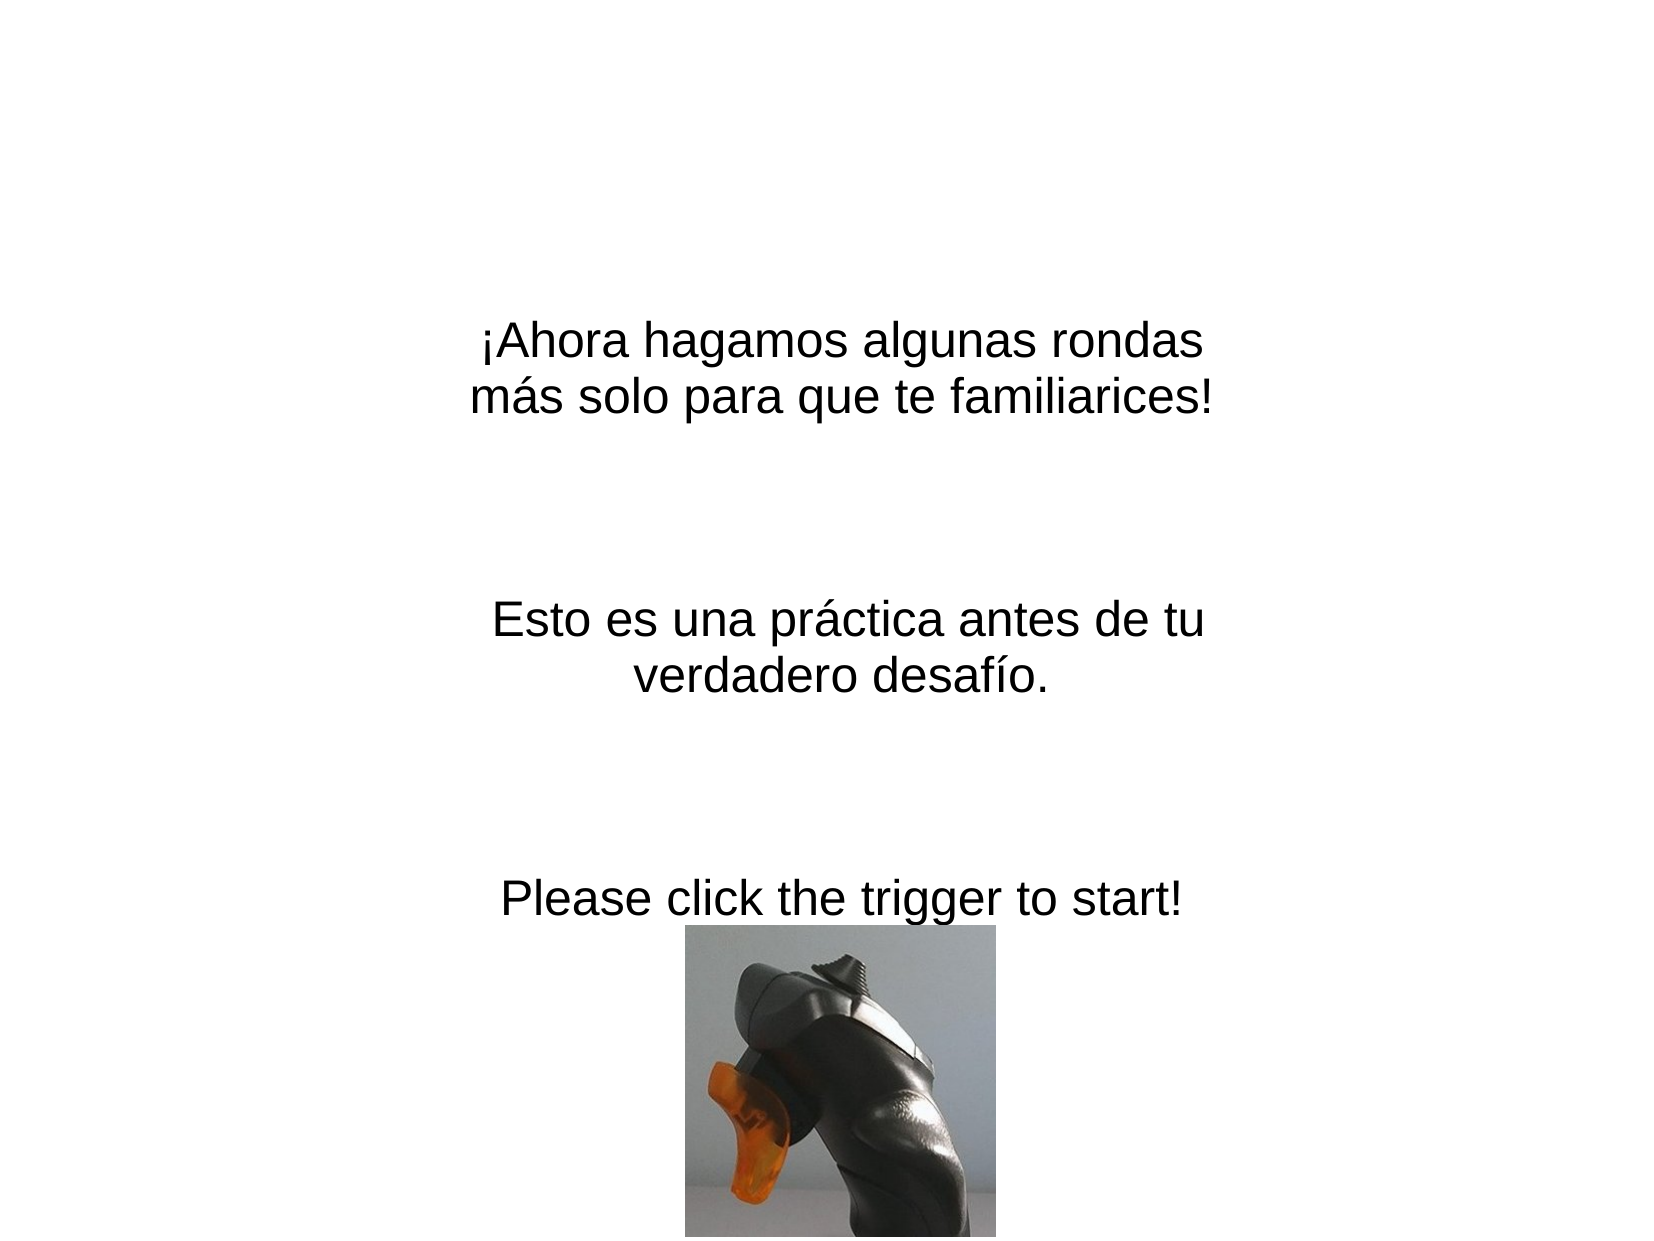

¡Ahora hagamos algunas rondas más solo para que te familiarices!
 Esto es una práctica antes de tu verdadero desafío.
Please click the trigger to start!